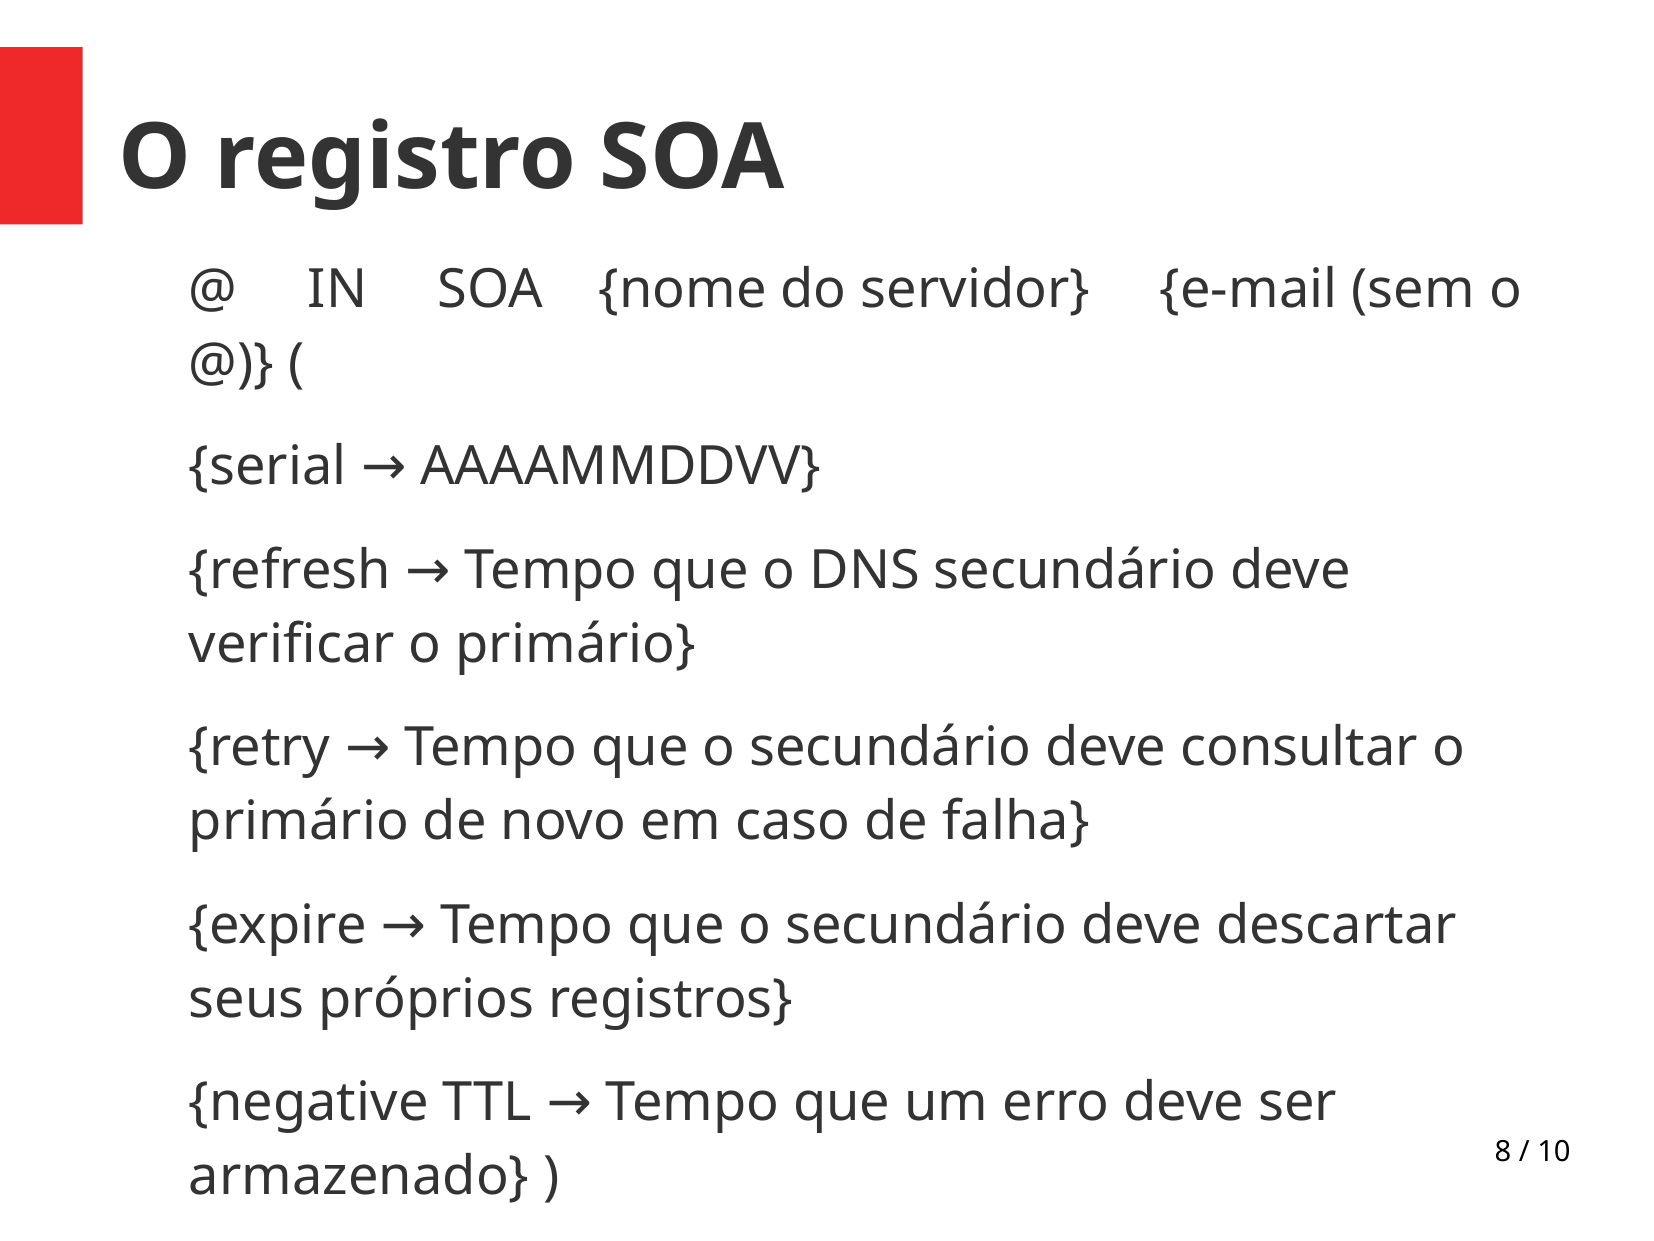

# O registro SOA
@ IN SOA {nome do servidor} {e-mail (sem o @)} (
{serial → AAAAMMDDVV}
{refresh → Tempo que o DNS secundário deve verificar o primário}
{retry → Tempo que o secundário deve consultar o primário de novo em caso de falha}
{expire → Tempo que o secundário deve descartar seus próprios registros}
{negative TTL → Tempo que um erro deve ser armazenado} )
8